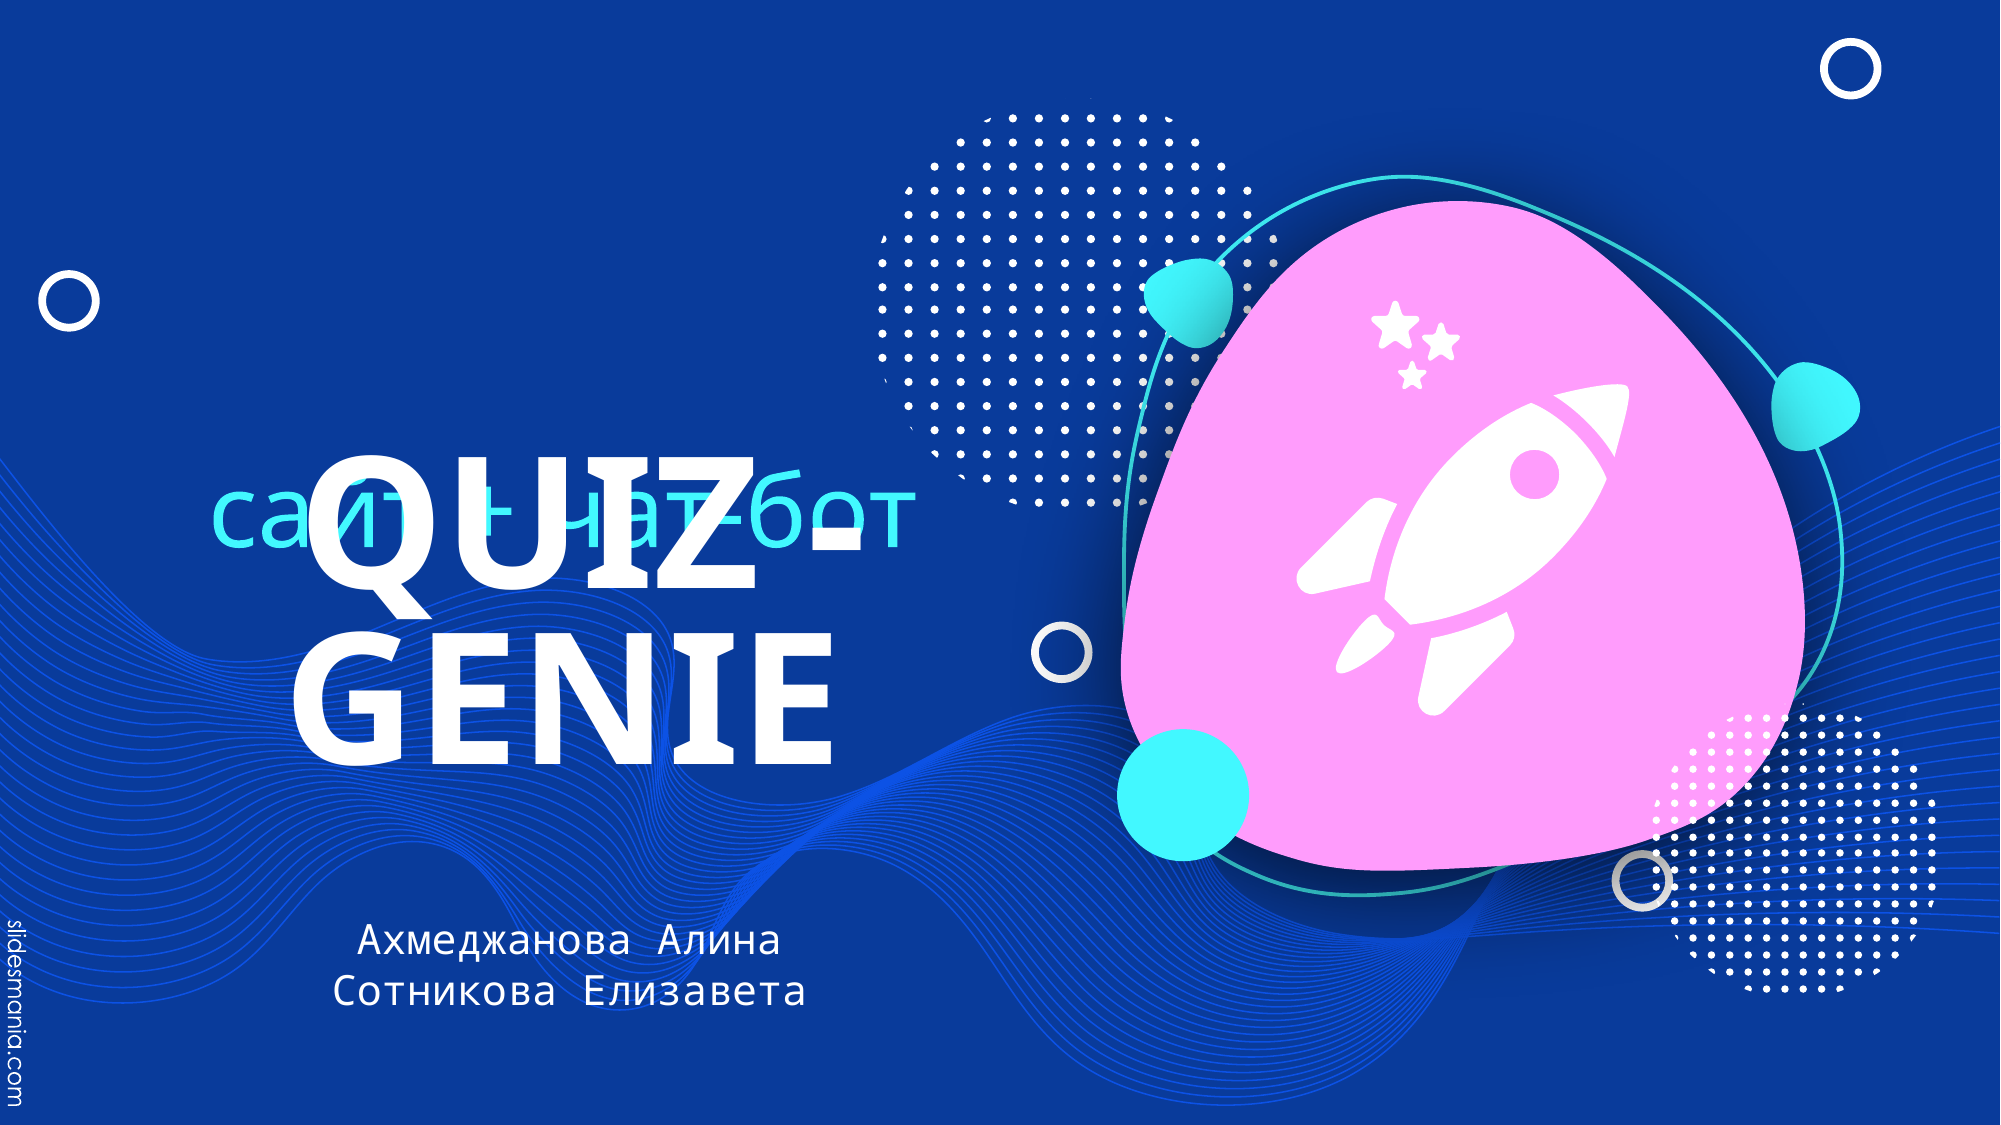

сайт + чат-бот
QUIZ - GENIE
# Ахмеджанова Алина
Сотникова Елизавета